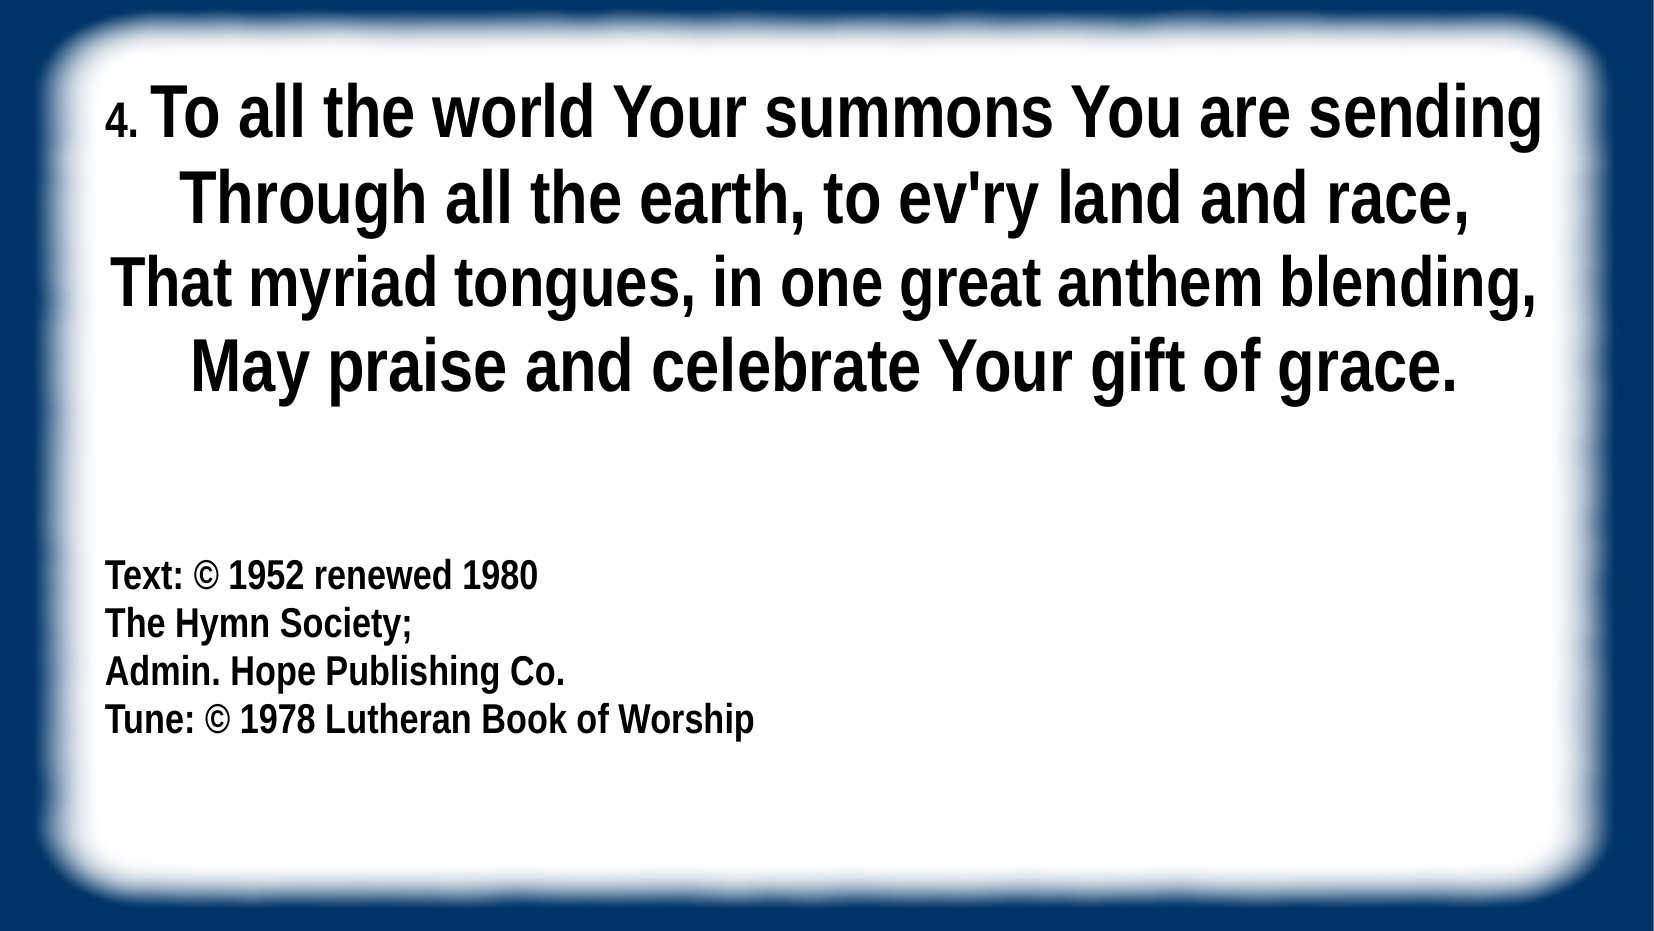

4. To all the world Your summons You are sending
Through all the earth, to ev'ry land and race,
That myriad tongues, in one great anthem blending,
May praise and celebrate Your gift of grace.
Text: © 1952 renewed 1980
The Hymn Society;
Admin. Hope Publishing Co.
Tune: © 1978 Lutheran Book of Worship